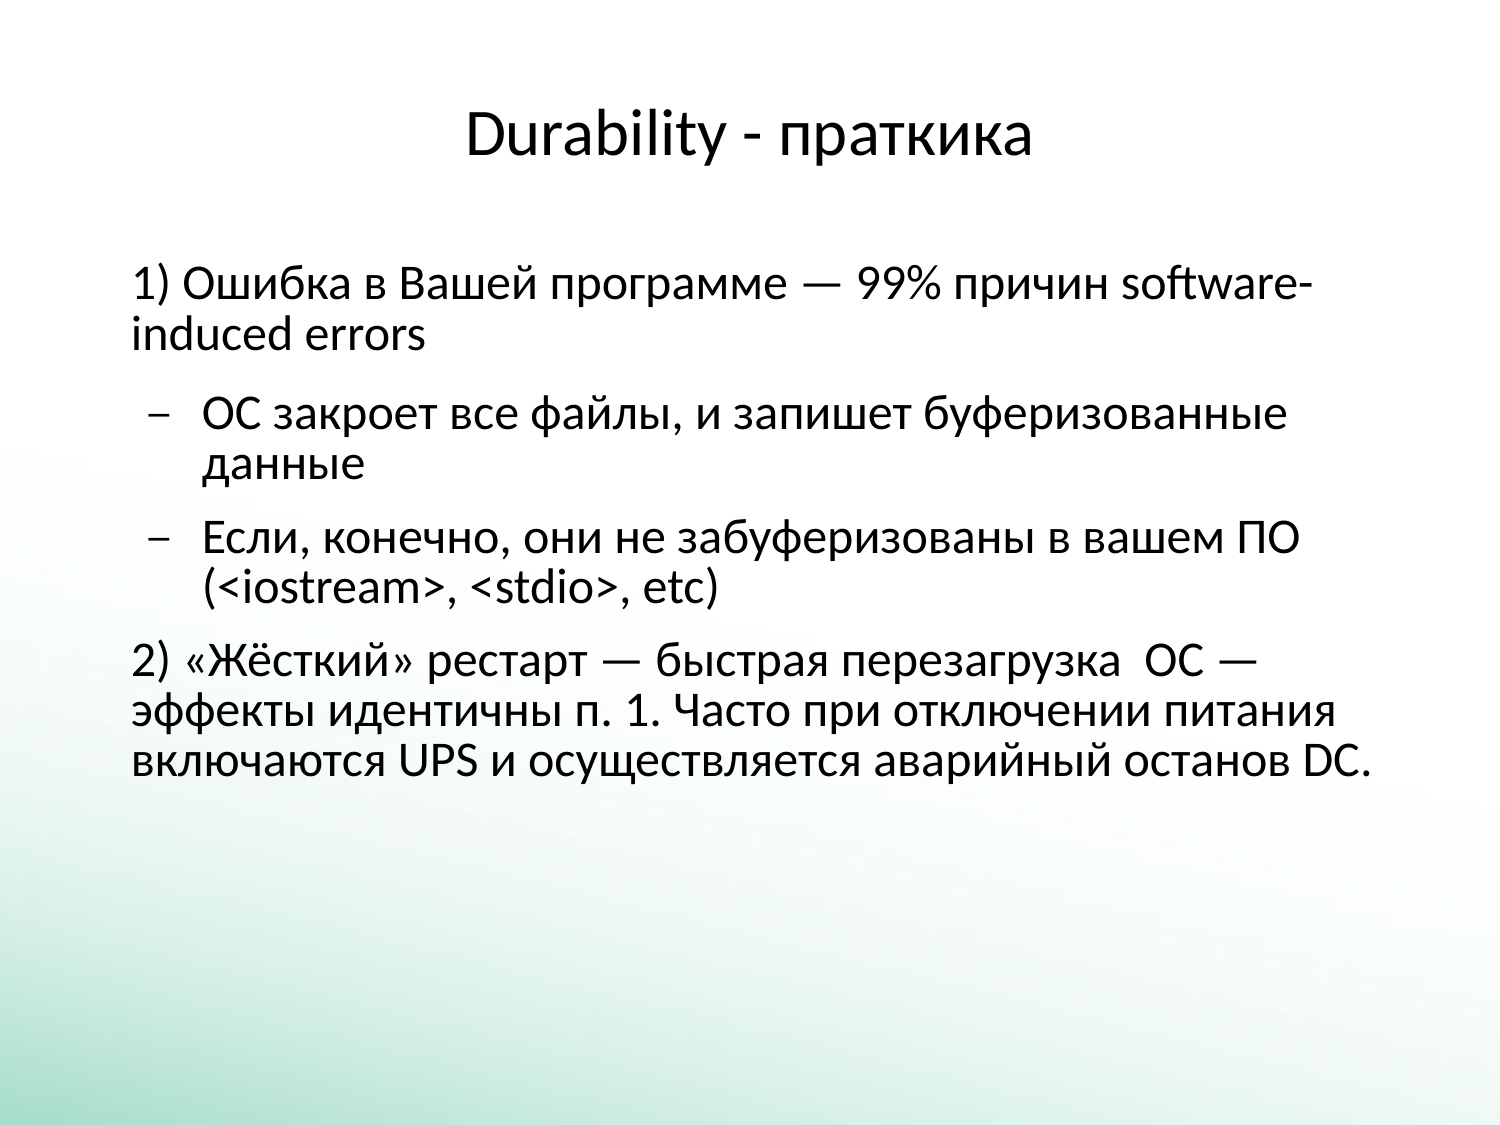

# Durability - праткика
1) Ошибка в Вашей программе — 99% причин software-induced errors
ОС закроет все файлы, и запишет буферизованные данные
Если, конечно, они не забуферизованы в вашем ПО (<iostream>, <stdio>, etc)
2) «Жёсткий» рестарт — быстрая перезагрузка ОС — эффекты идентичны п. 1. Часто при отключении питания включаются UPS и осуществляется аварийный останов DC.